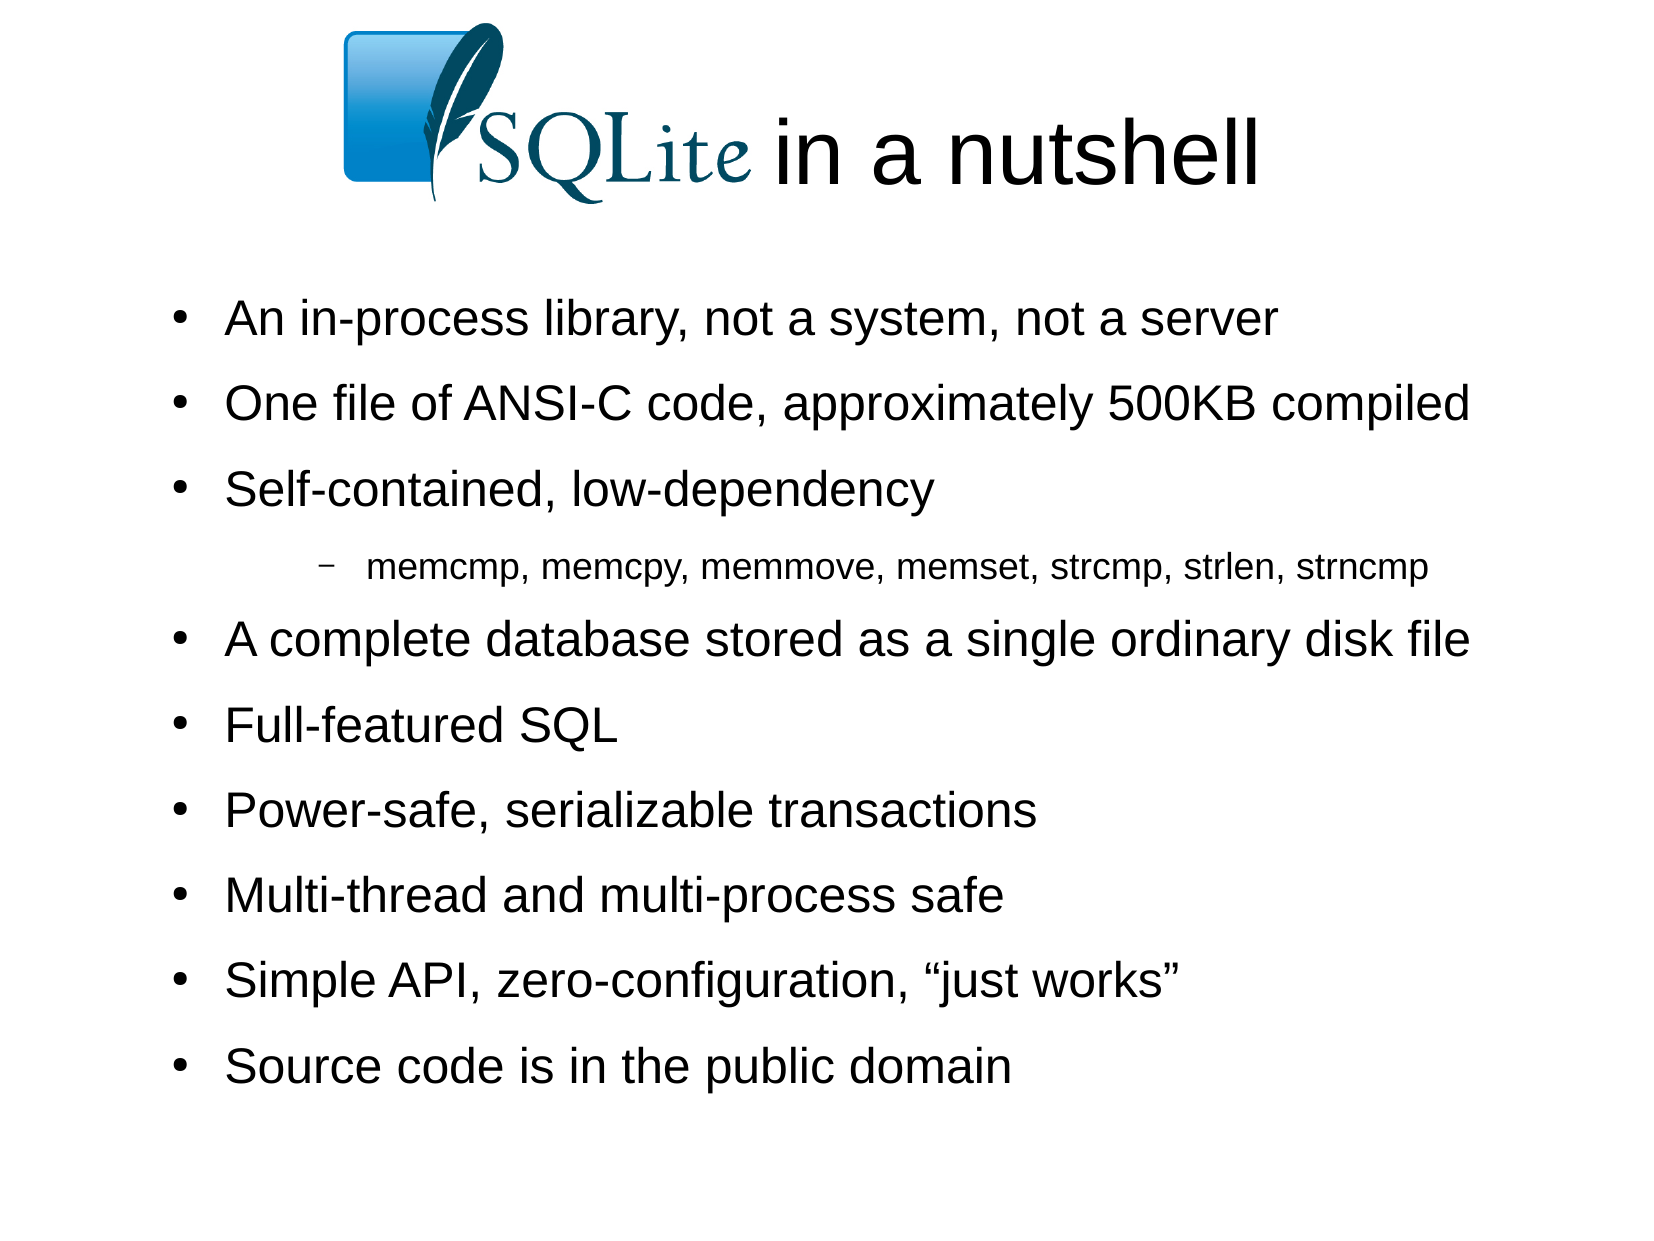

# in a nutshell
An in-process library, not a system, not a server
One file of ANSI-C code, approximately 500KB compiled
Self-contained, low-dependency
memcmp, memcpy, memmove, memset, strcmp, strlen, strncmp
A complete database stored as a single ordinary disk file
Full-featured SQL
Power-safe, serializable transactions
Multi-thread and multi-process safe
Simple API, zero-configuration, “just works”
Source code is in the public domain